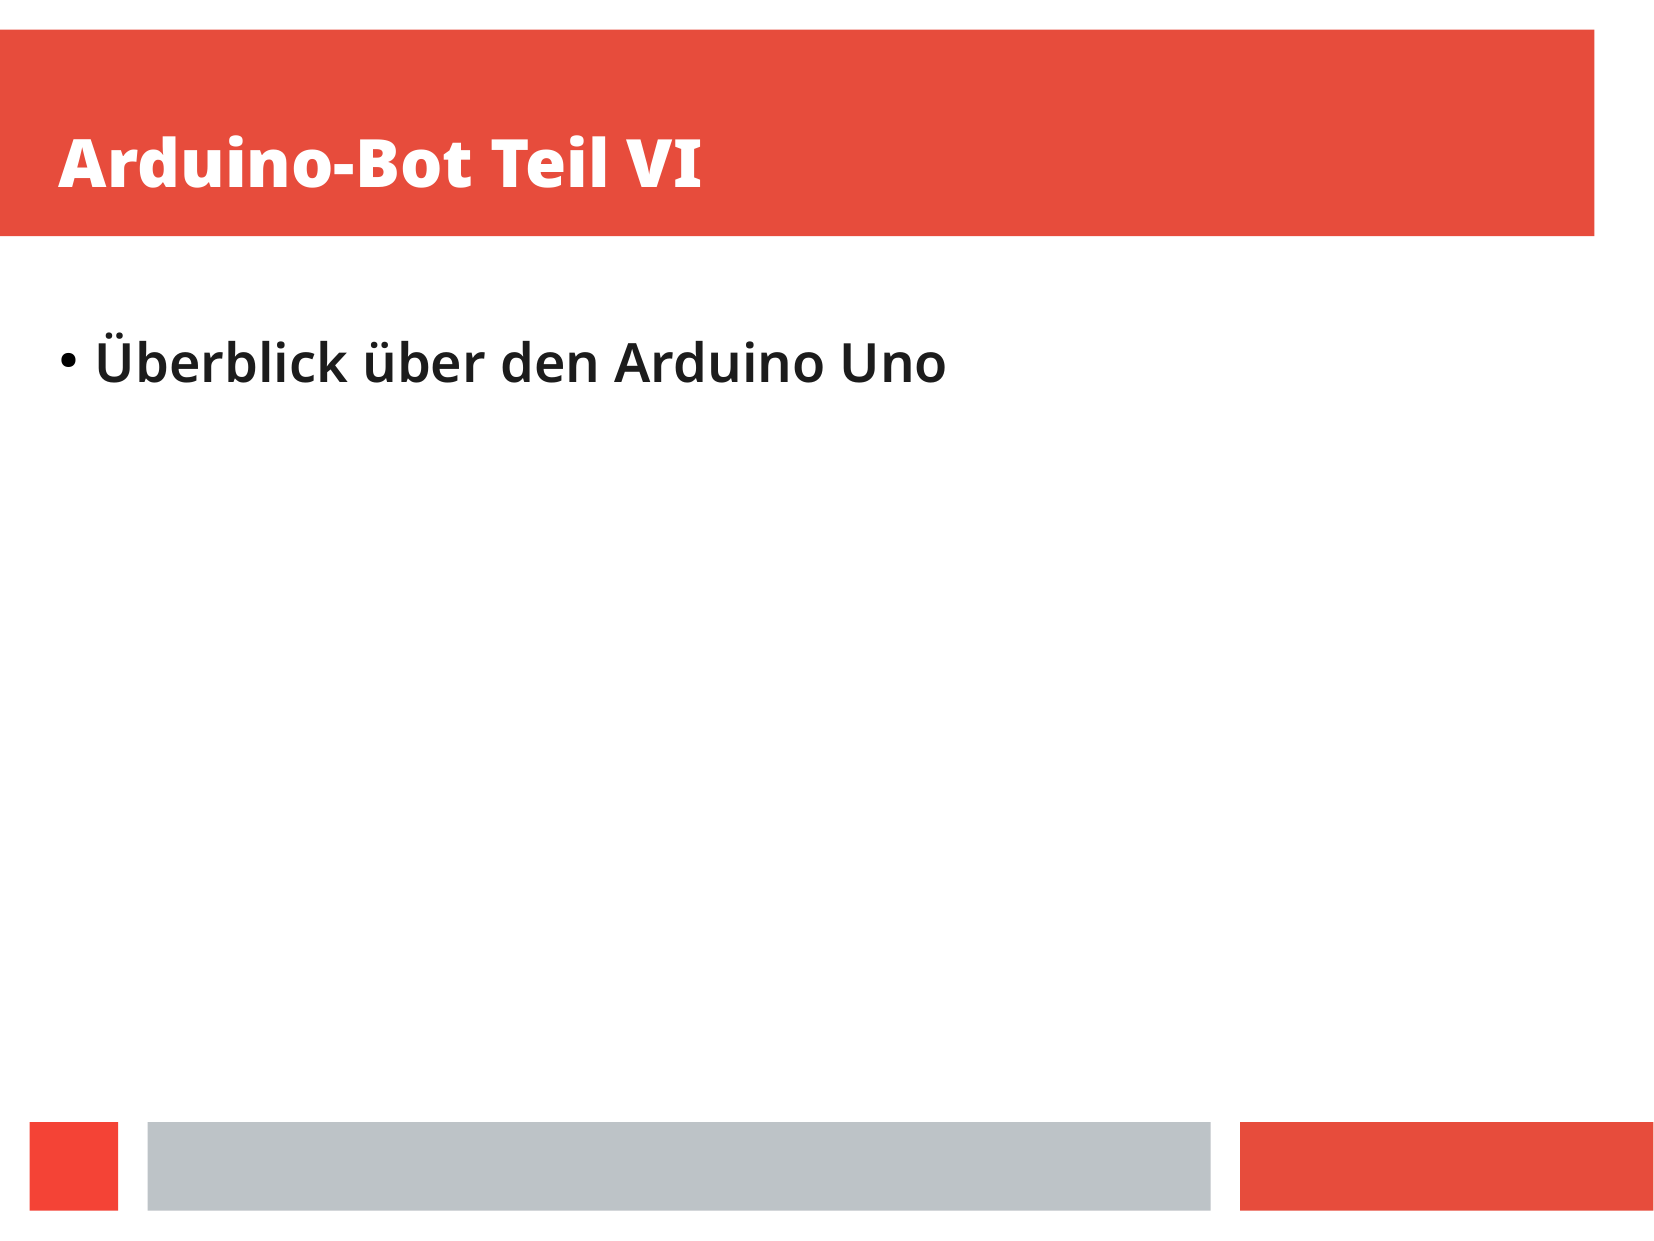

# Arduino-Bot Teil VI
Überblick über den Arduino Uno